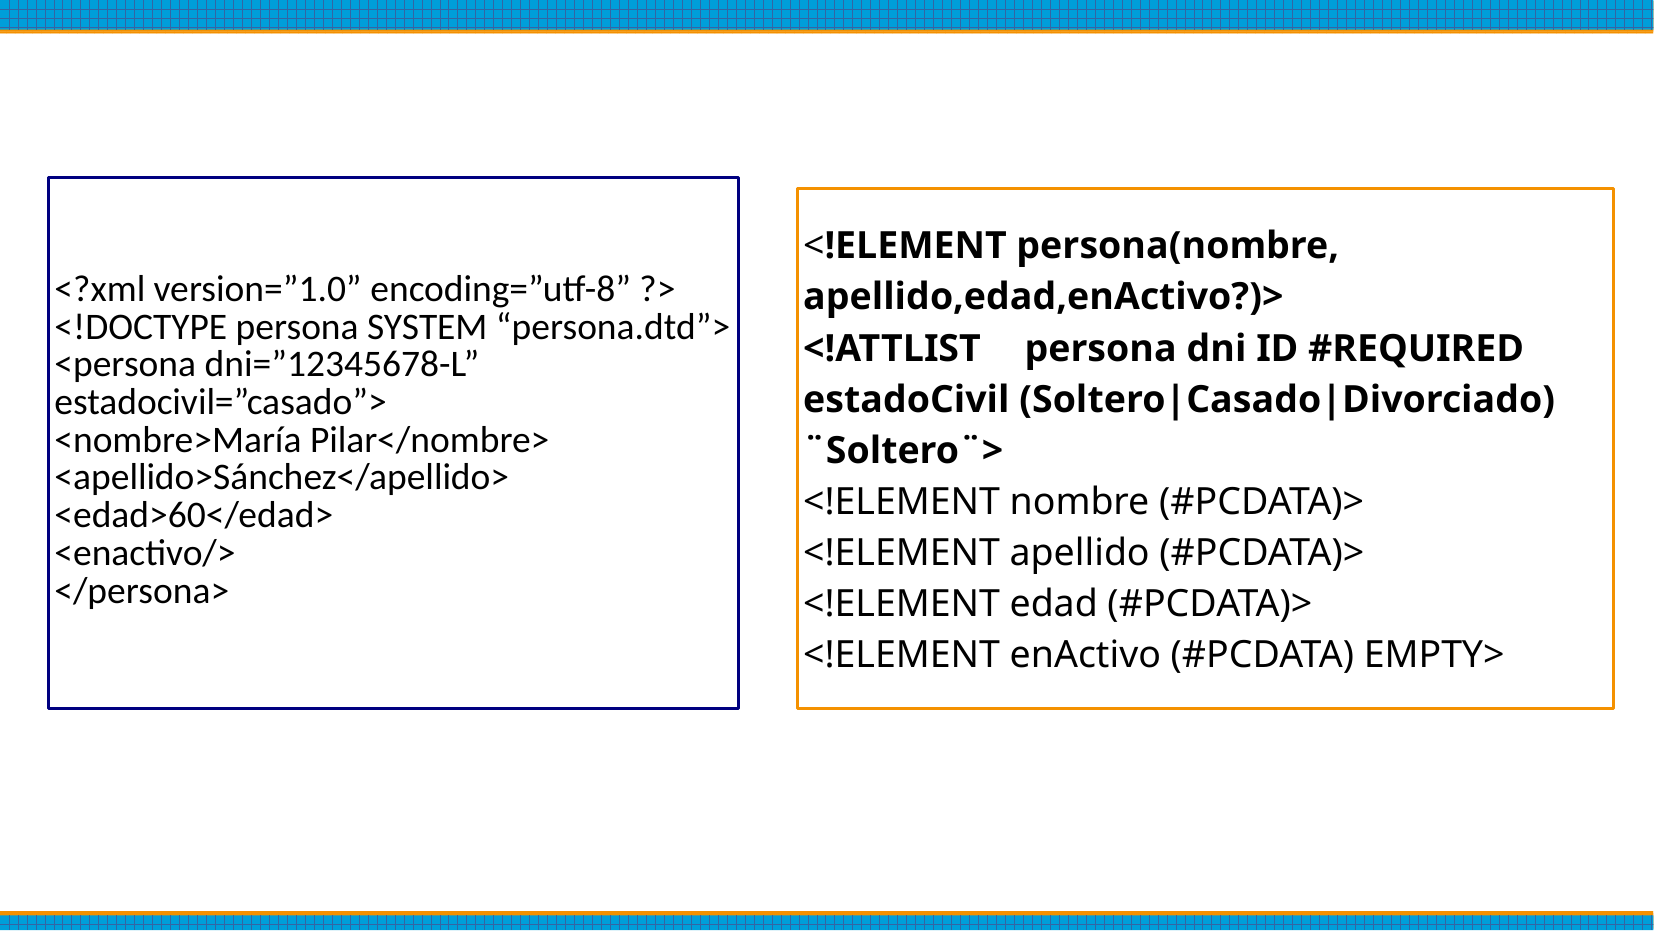

#
<?xml version=”1.0” encoding=”utf-8” ?>
<!DOCTYPE persona SYSTEM “persona.dtd”>
<persona dni=”12345678-L” estadocivil=”casado”>
<nombre>María Pilar</nombre>
<apellido>Sánchez</apellido>
<edad>60</edad>
<enactivo/>
</persona>
<!ELEMENT persona(nombre, apellido,edad,enActivo?)>
<!ATTLIST 	persona dni ID #REQUIRED
estadoCivil (Soltero|Casado|Divorciado) ¨Soltero¨>
<!ELEMENT nombre (#PCDATA)>
<!ELEMENT apellido (#PCDATA)>
<!ELEMENT edad (#PCDATA)>
<!ELEMENT enActivo (#PCDATA) EMPTY>